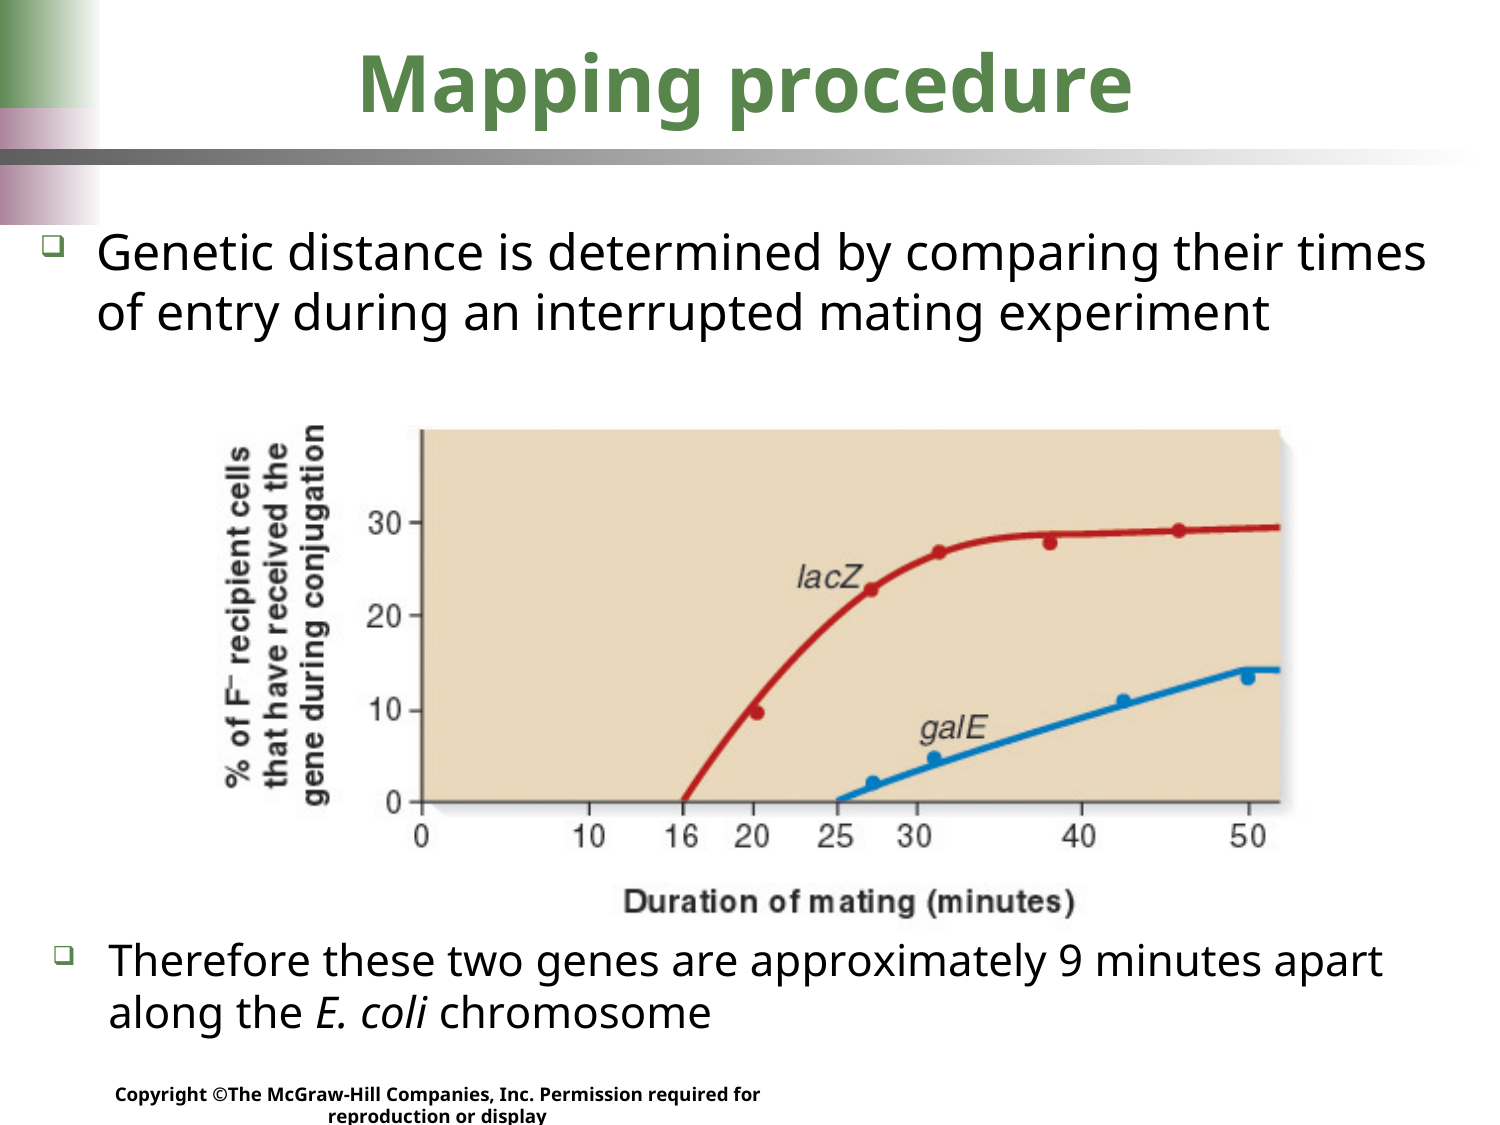

# Mapping procedure
Genetic distance is determined by comparing their times of entry during an interrupted mating experiment
Therefore these two genes are approximately 9 minutes apart along the E. coli chromosome
Copyright ©The McGraw-Hill Companies, Inc. Permission required for reproduction or display